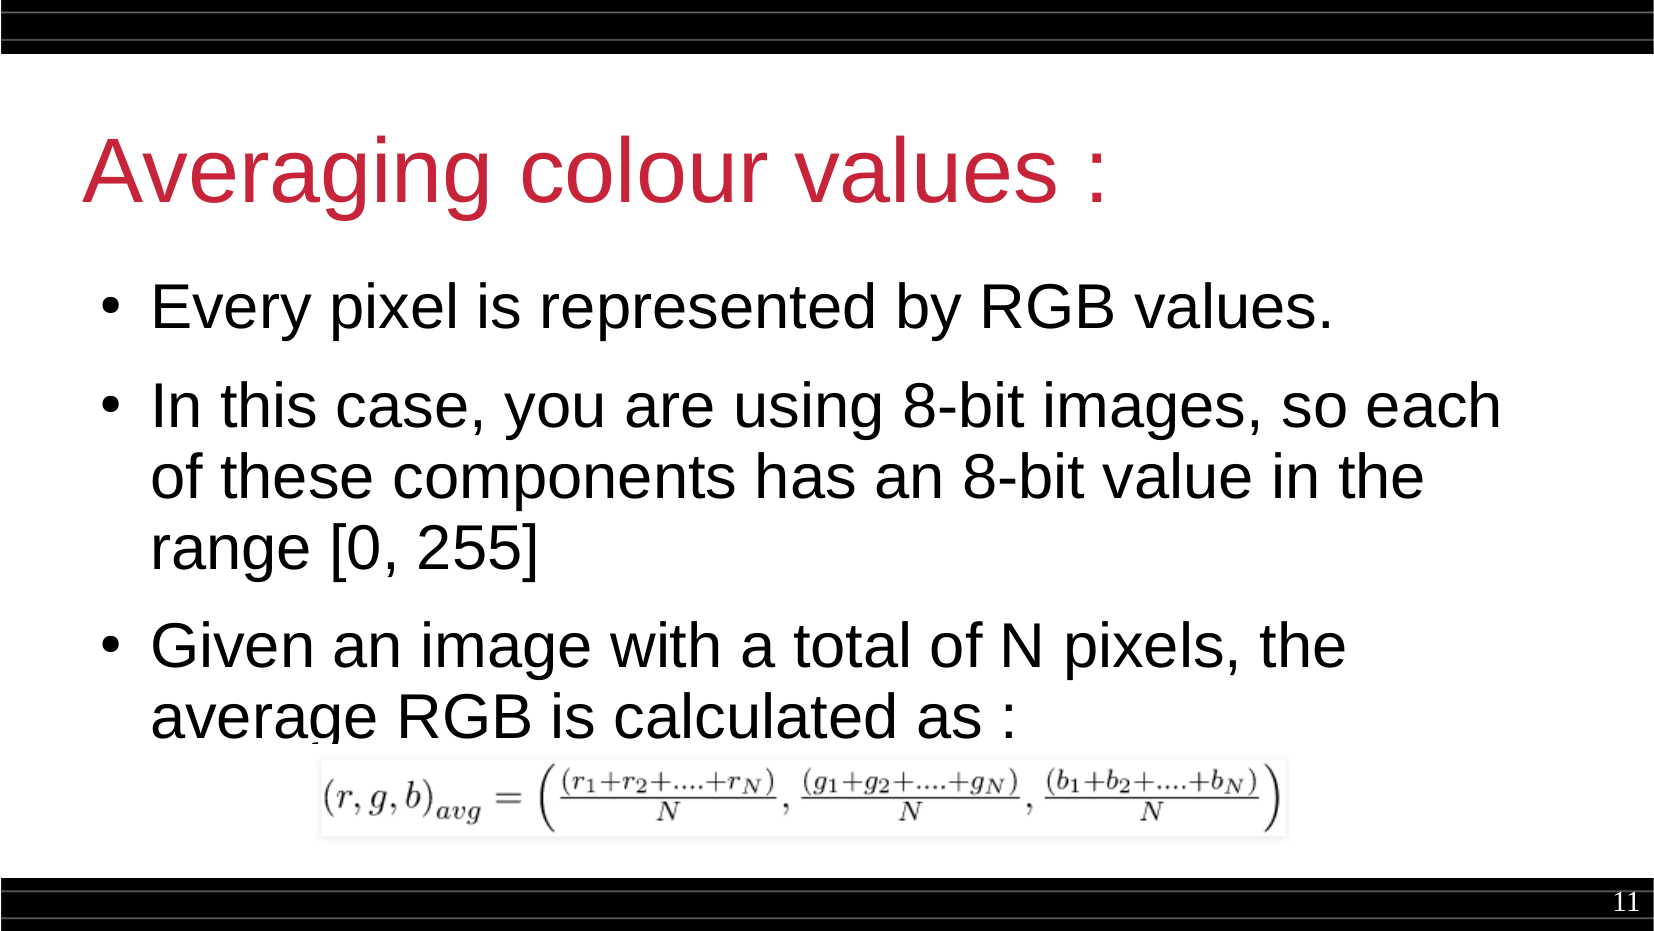

# Averaging colour values :
Every pixel is represented by RGB values.
In this case, you are using 8-bit images, so each of these components has an 8-bit value in the range [0, 255]
Given an image with a total of N pixels, the average RGB is calculated as :